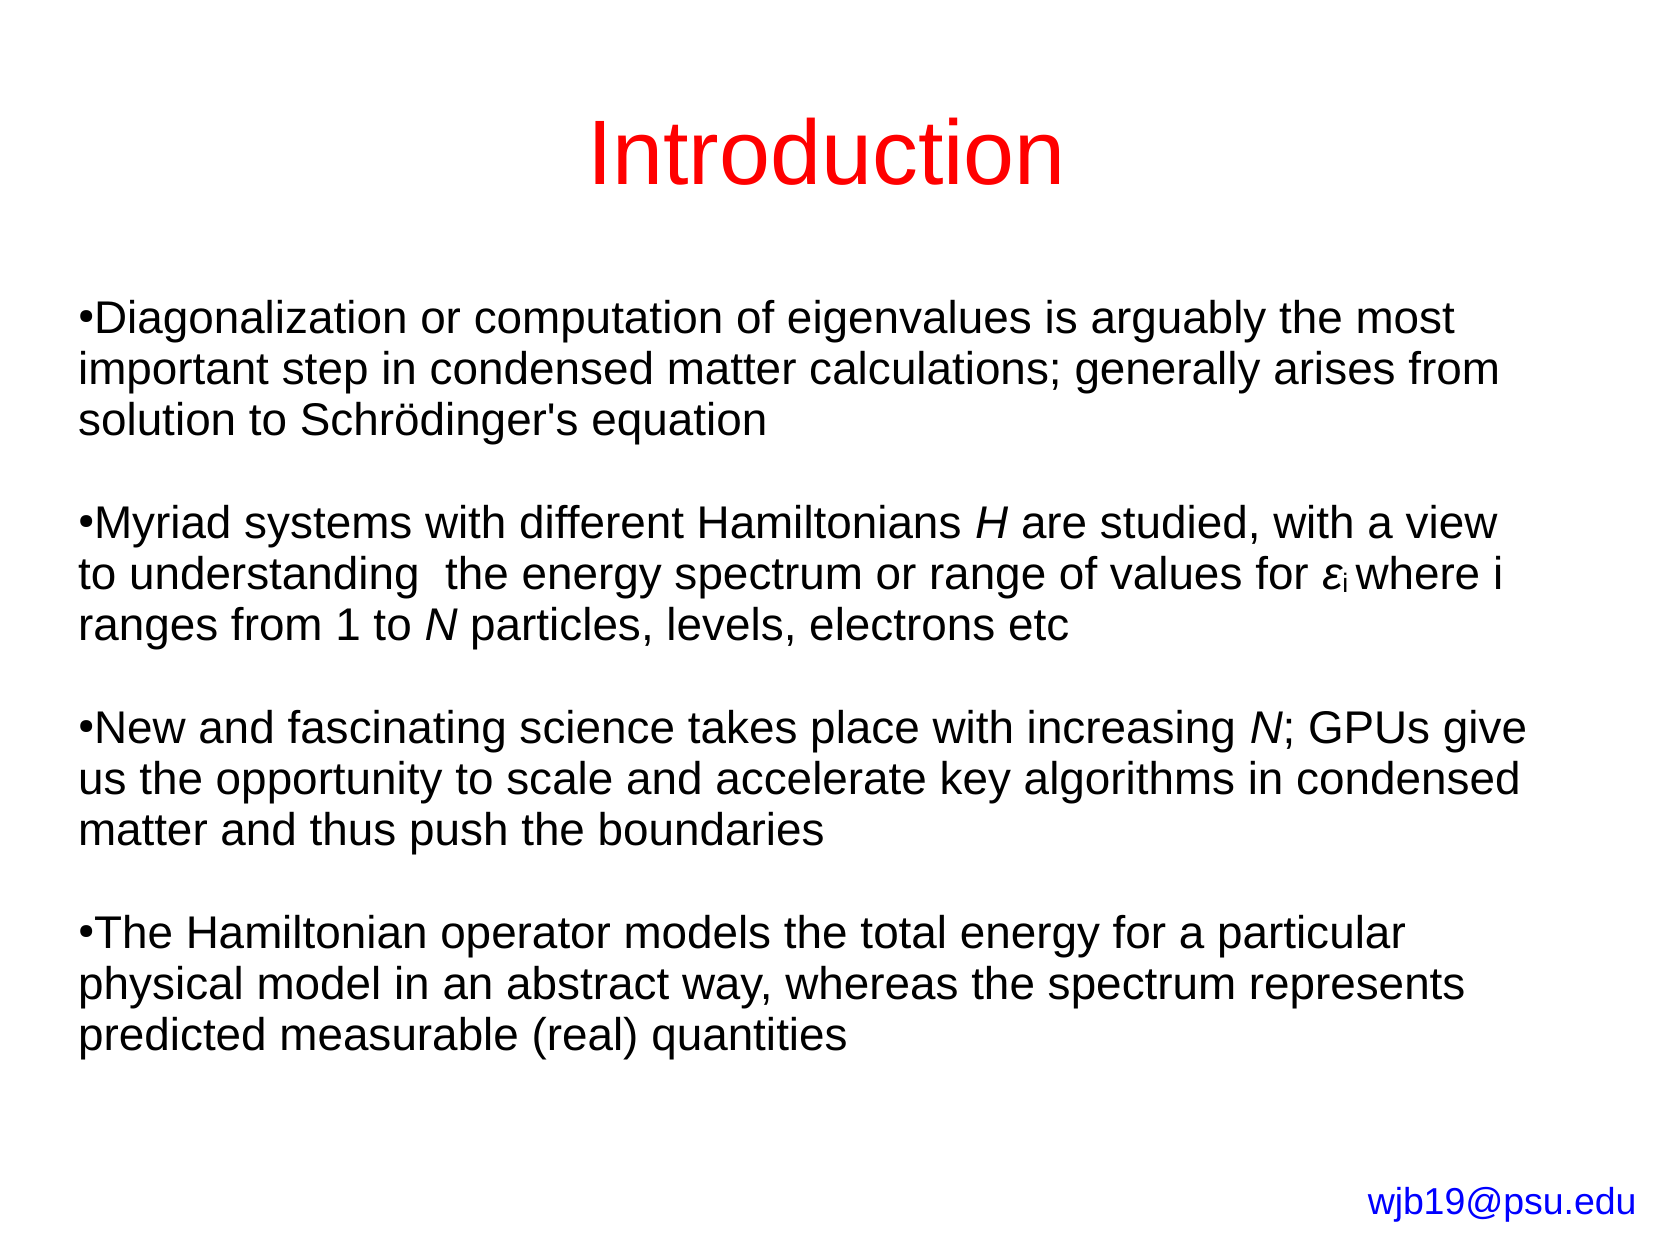

# Introduction
Diagonalization or computation of eigenvalues is arguably the most important step in condensed matter calculations; generally arises from solution to Schrödinger's equation
Myriad systems with different Hamiltonians H are studied, with a view to understanding the energy spectrum or range of values for εi where i ranges from 1 to N particles, levels, electrons etc
New and fascinating science takes place with increasing N; GPUs give us the opportunity to scale and accelerate key algorithms in condensed matter and thus push the boundaries
The Hamiltonian operator models the total energy for a particular physical model in an abstract way, whereas the spectrum represents predicted measurable (real) quantities
wjb19@psu.edu